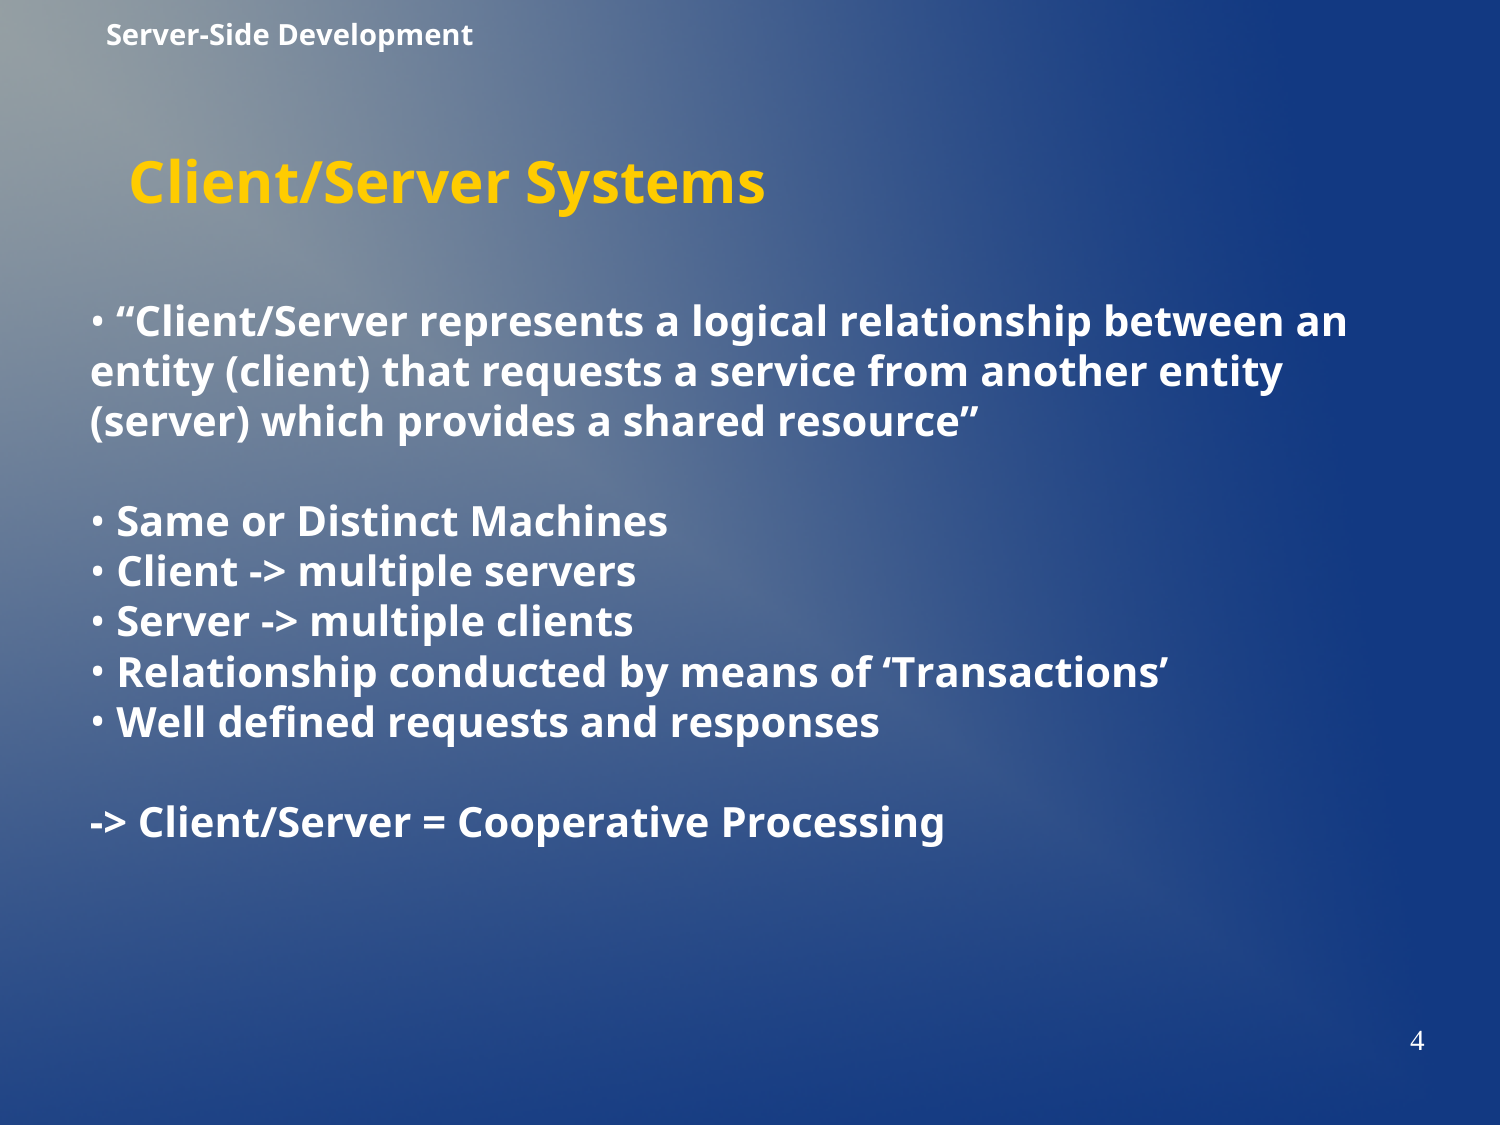

Server-Side Development
Client/Server Systems
 “Client/Server represents a logical relationship between an entity (client) that requests a service from another entity (server) which provides a shared resource”
 Same or Distinct Machines
 Client -> multiple servers
 Server -> multiple clients
 Relationship conducted by means of ‘Transactions’
 Well defined requests and responses
-> Client/Server = Cooperative Processing
4